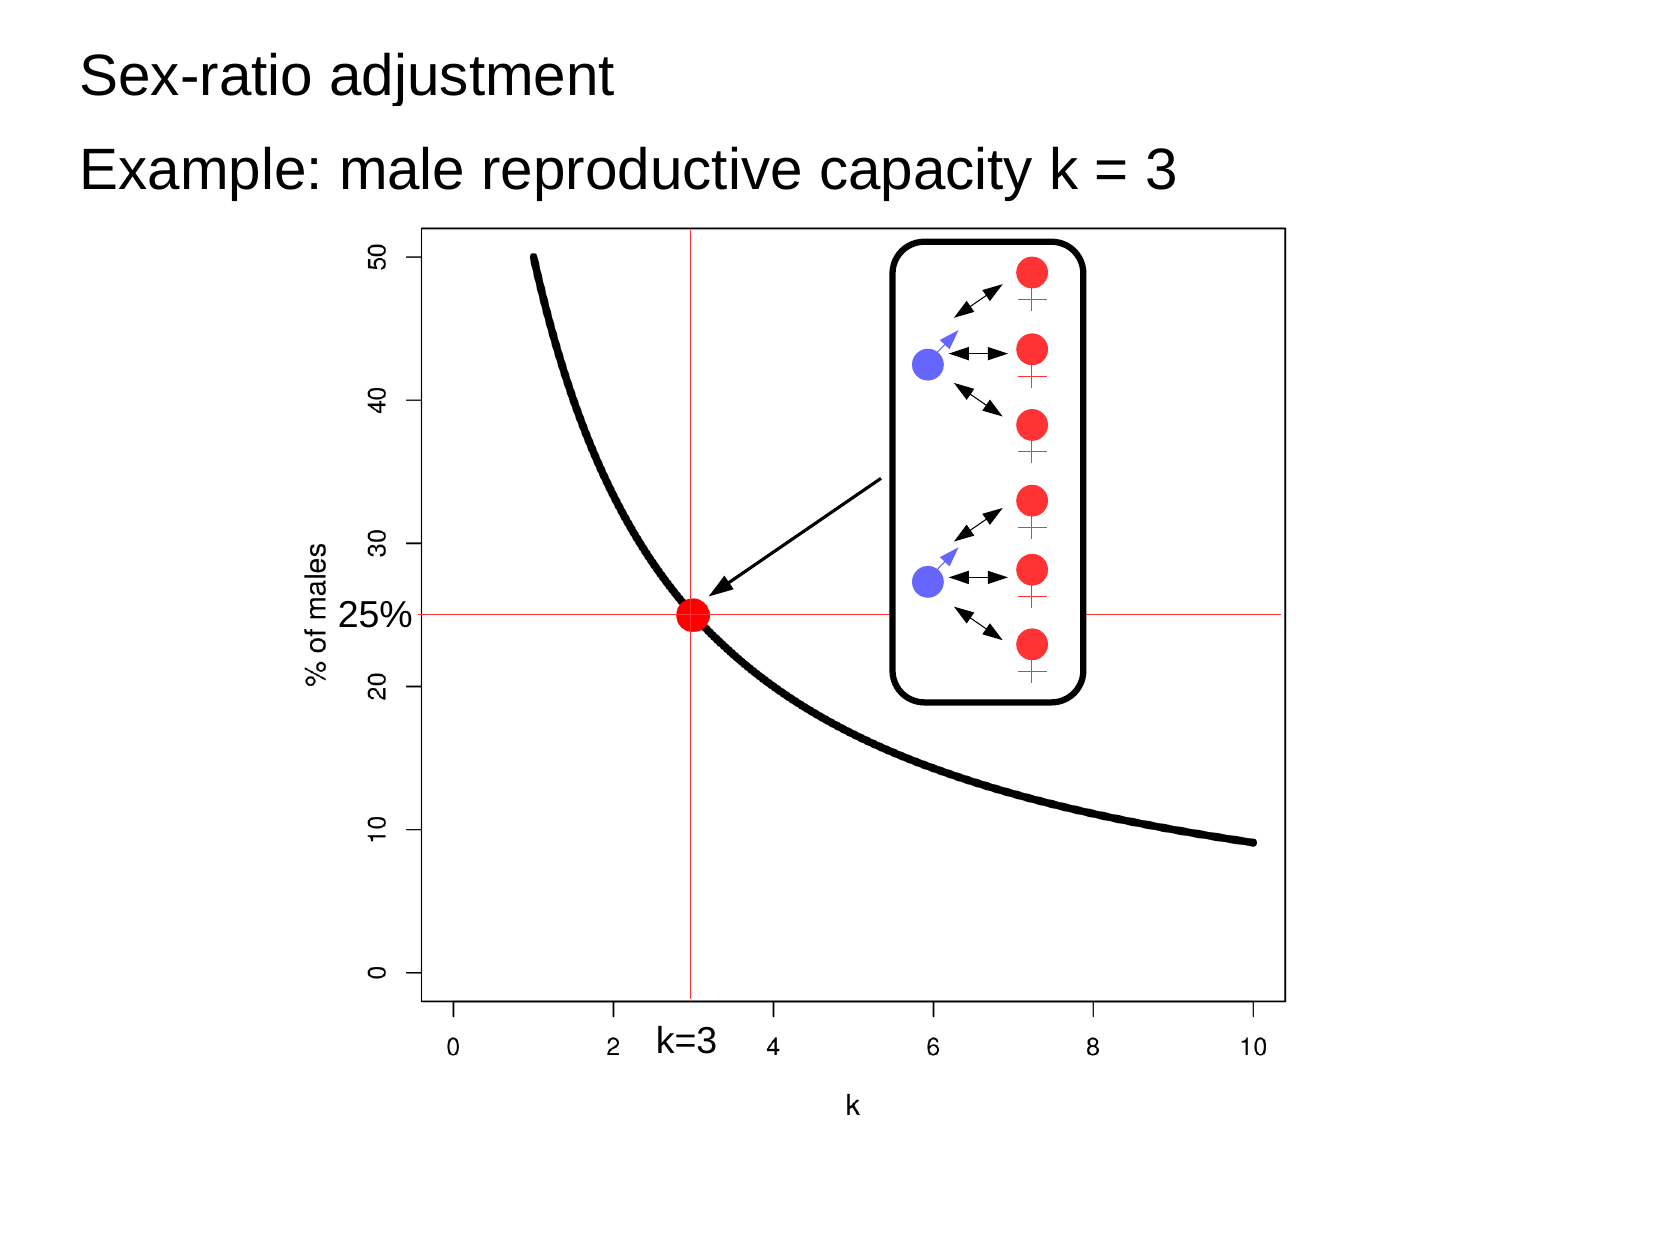

Sex-ratio adjustment
Example: male reproductive capacity k = 3
25%
k=3